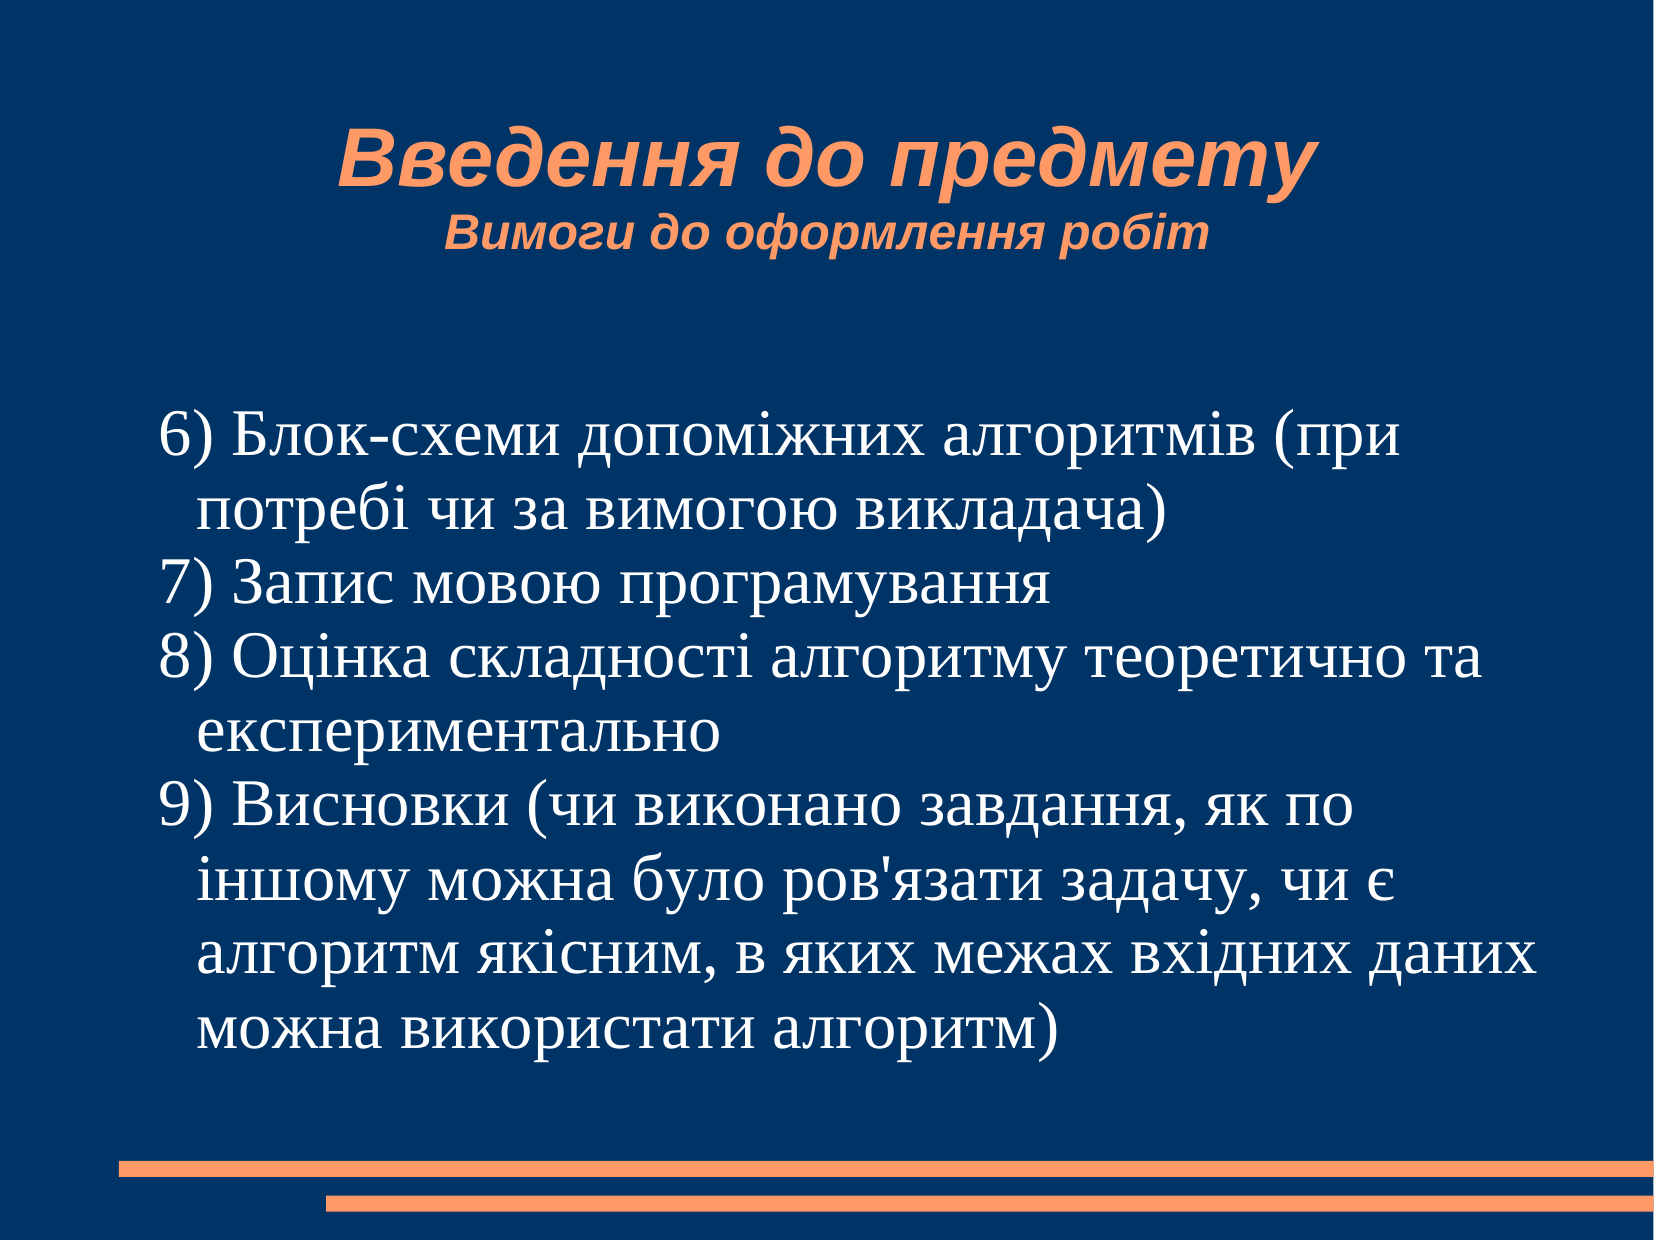

Введення до предмету
Вимоги до оформлення робіт
# 6) Блок-схеми допоміжних алгоритмів (при потребі чи за вимогою викладача)
7) Запис мовою програмування
8) Оцінка складності алгоритму теоретично та експериментально
9) Висновки (чи виконано завдання, як по іншому можна було ров'язати задачу, чи є алгоритм якісним, в яких межах вхідних даних можна використати алгоритм)